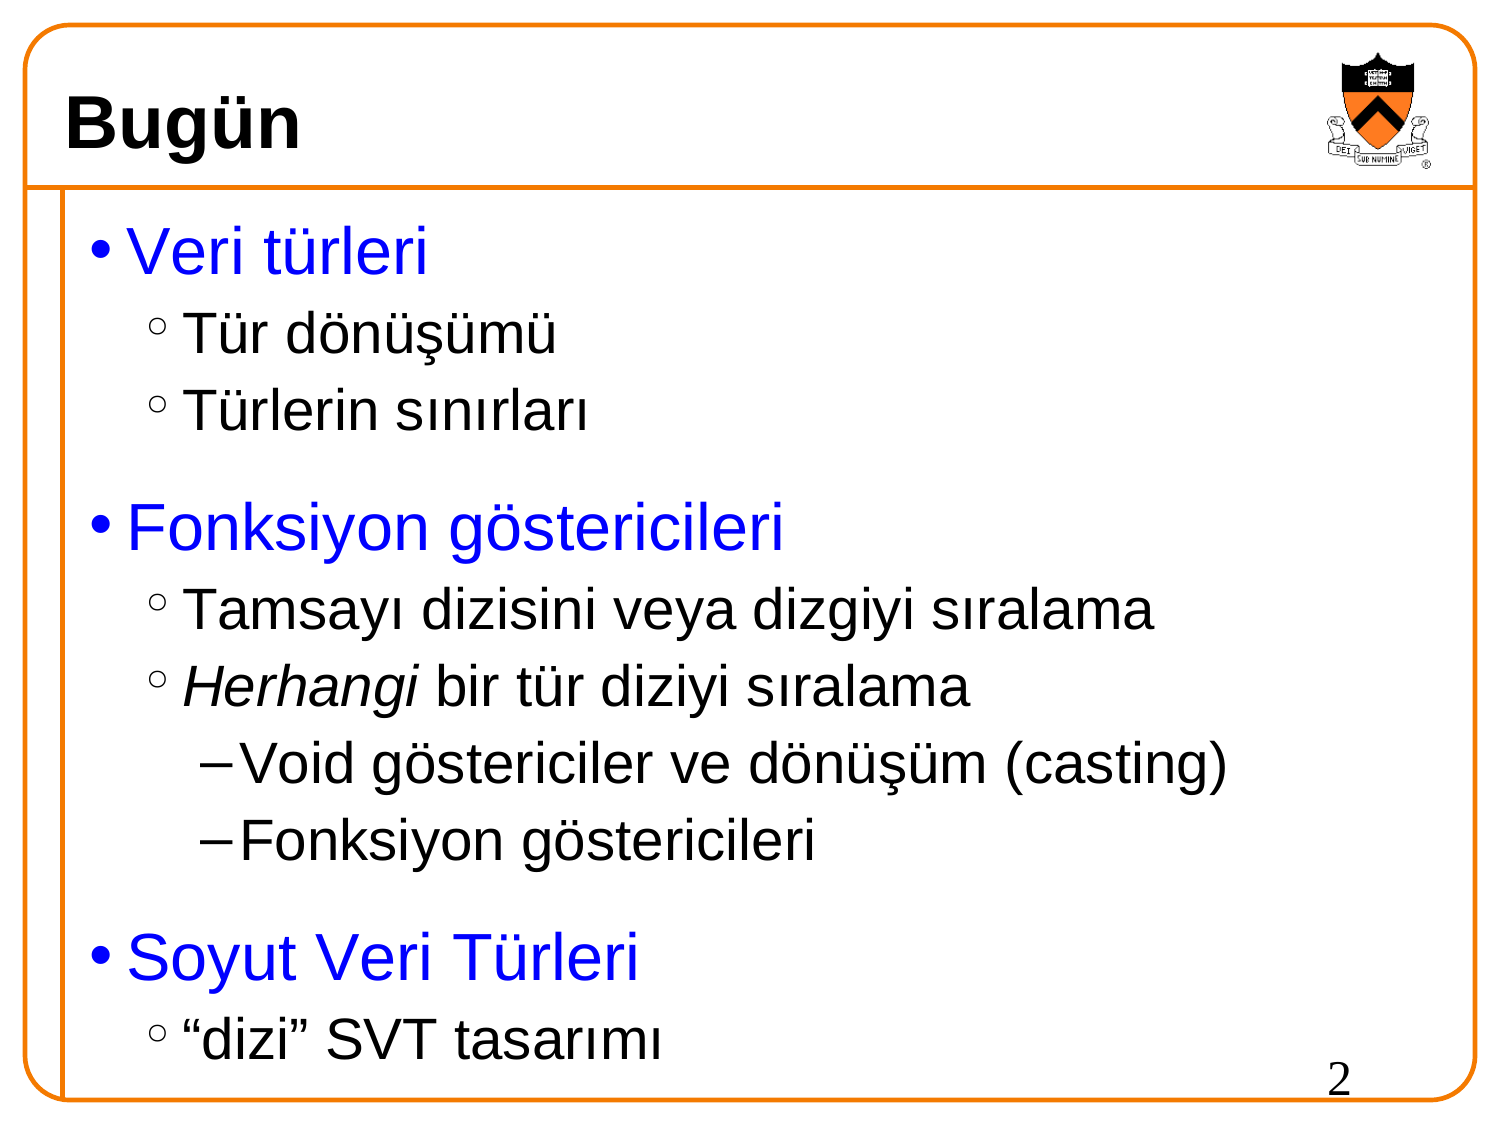

# Bugün
Veri türleri
Tür dönüşümü
Türlerin sınırları
Fonksiyon göstericileri
Tamsayı dizisini veya dizgiyi sıralama
Herhangi bir tür diziyi sıralama
Void göstericiler ve dönüşüm (casting)
Fonksiyon göstericileri
Soyut Veri Türleri
“dizi” SVT tasarımı
2